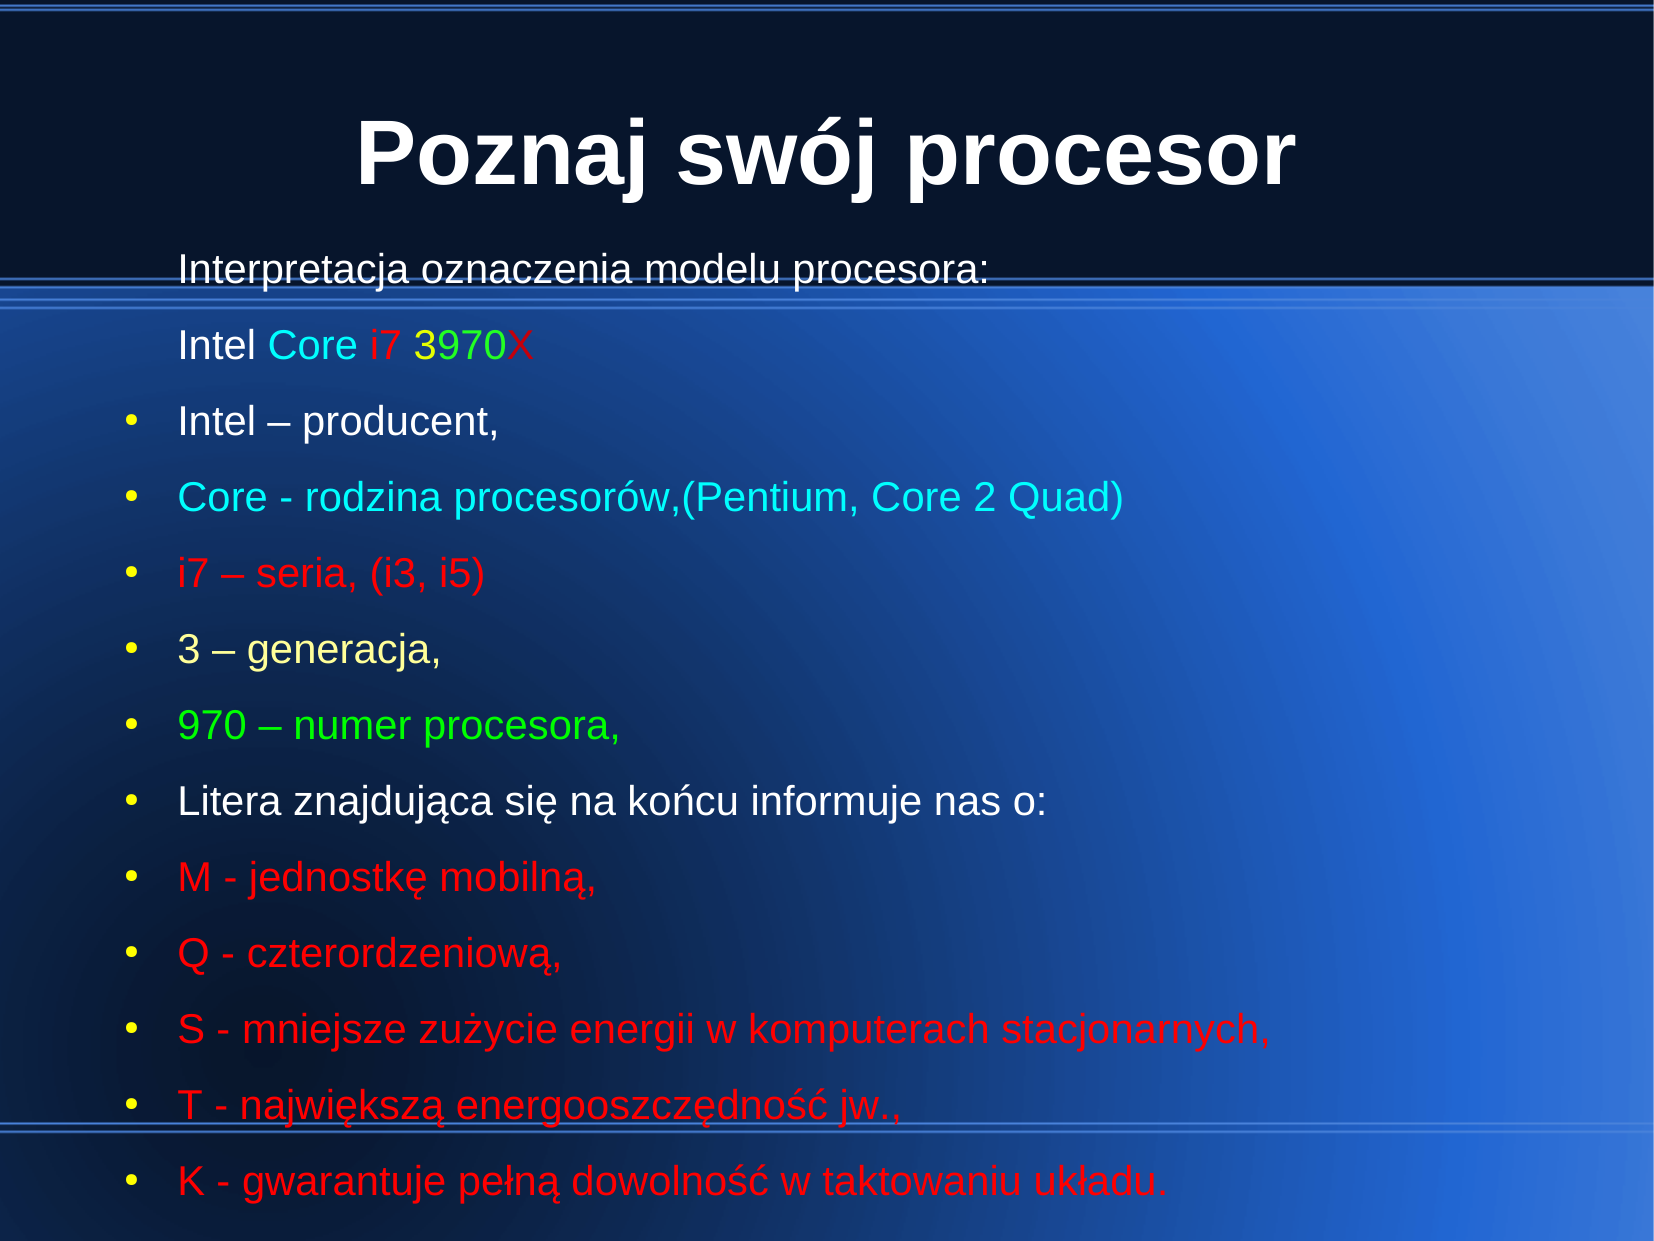

# Poznaj swój procesor
Interpretacja oznaczenia modelu procesora:
Intel Core i7 3970X
Intel – producent,
Core - rodzina procesorów,(Pentium, Core 2 Quad)
i7 – seria, (i3, i5)
3 – generacja,
970 – numer procesora,
Litera znajdująca się na końcu informuje nas o:
M - jednostkę mobilną,
Q - czterordzeniową,
S - mniejsze zużycie energii w komputerach stacjonarnych,
T - największą energooszczędność jw.,
K - gwarantuje pełną dowolność w taktowaniu układu.